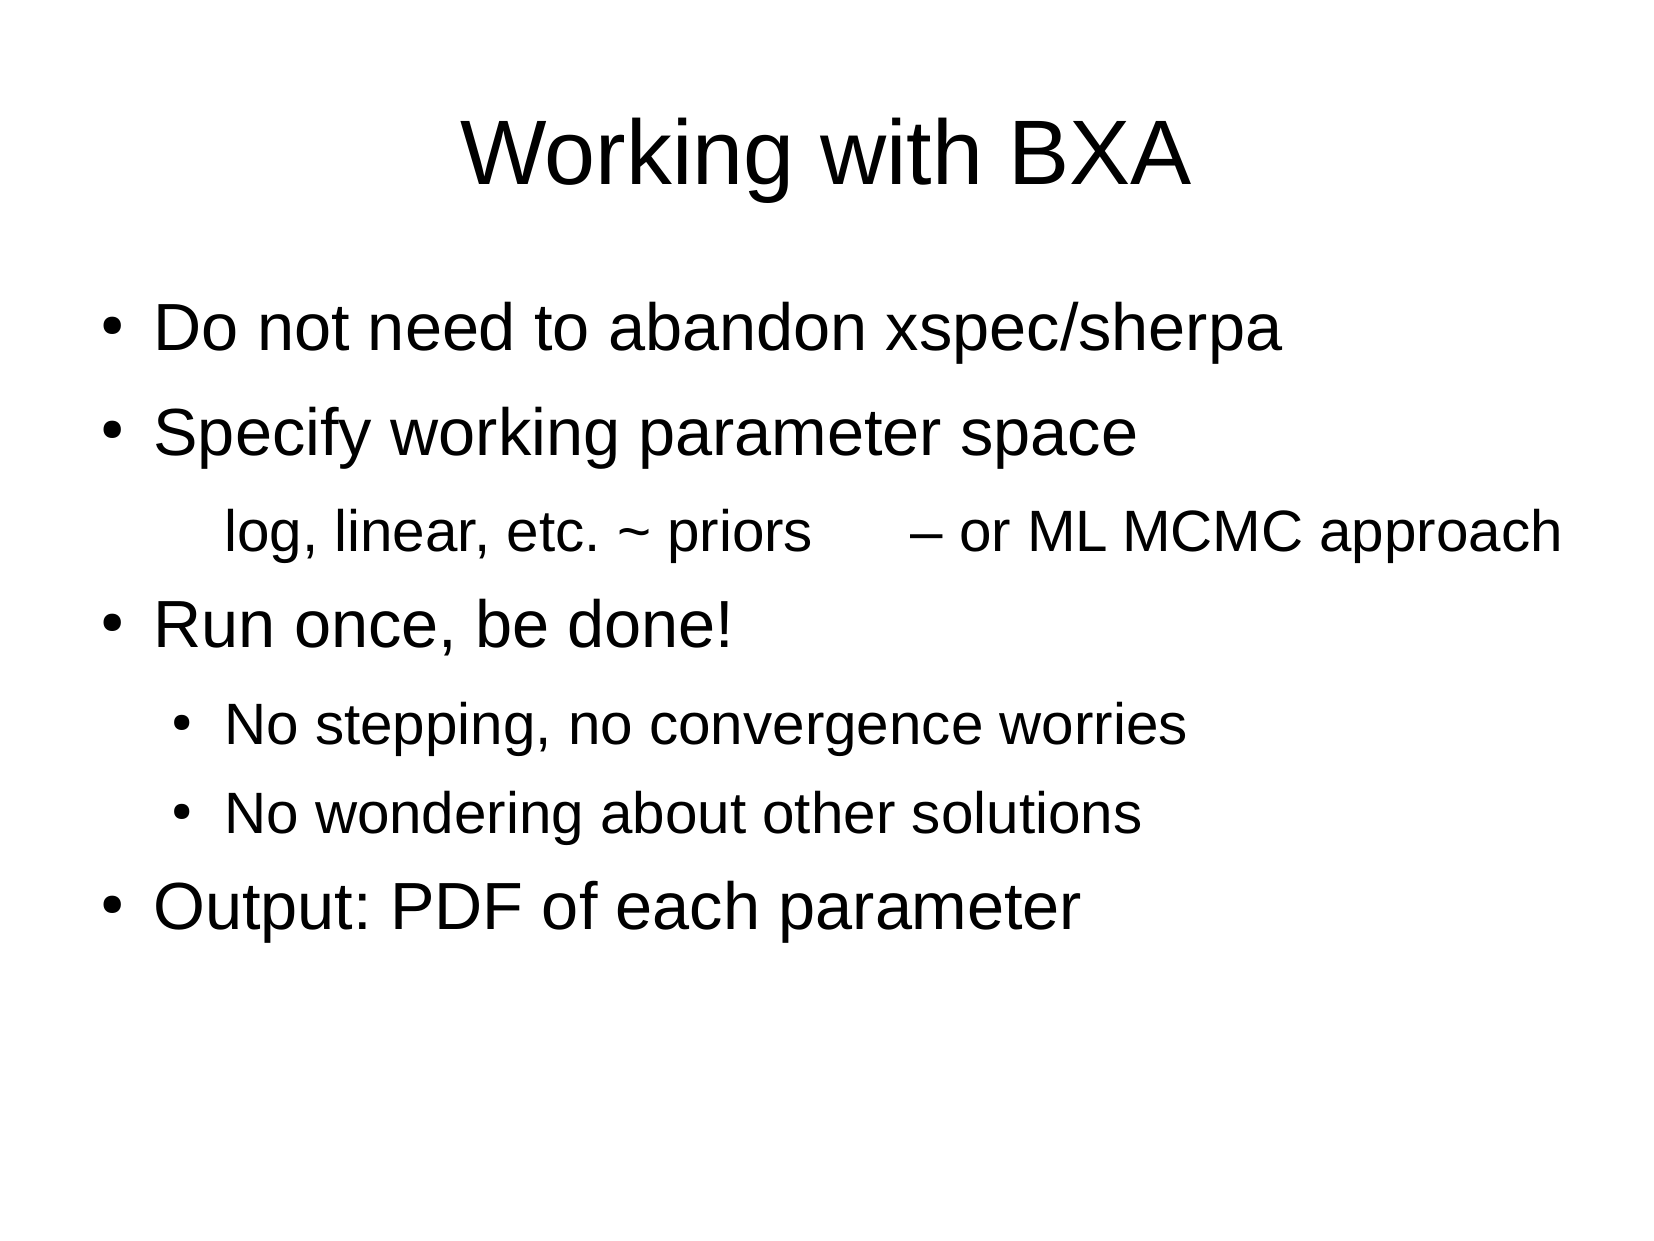

# Working with BXA
Do not need to abandon xspec/sherpa
Specify working parameter space
log, linear, etc. ~ priors – or ML MCMC approach
Run once, be done!
No stepping, no convergence worries
No wondering about other solutions
Output: PDF of each parameter